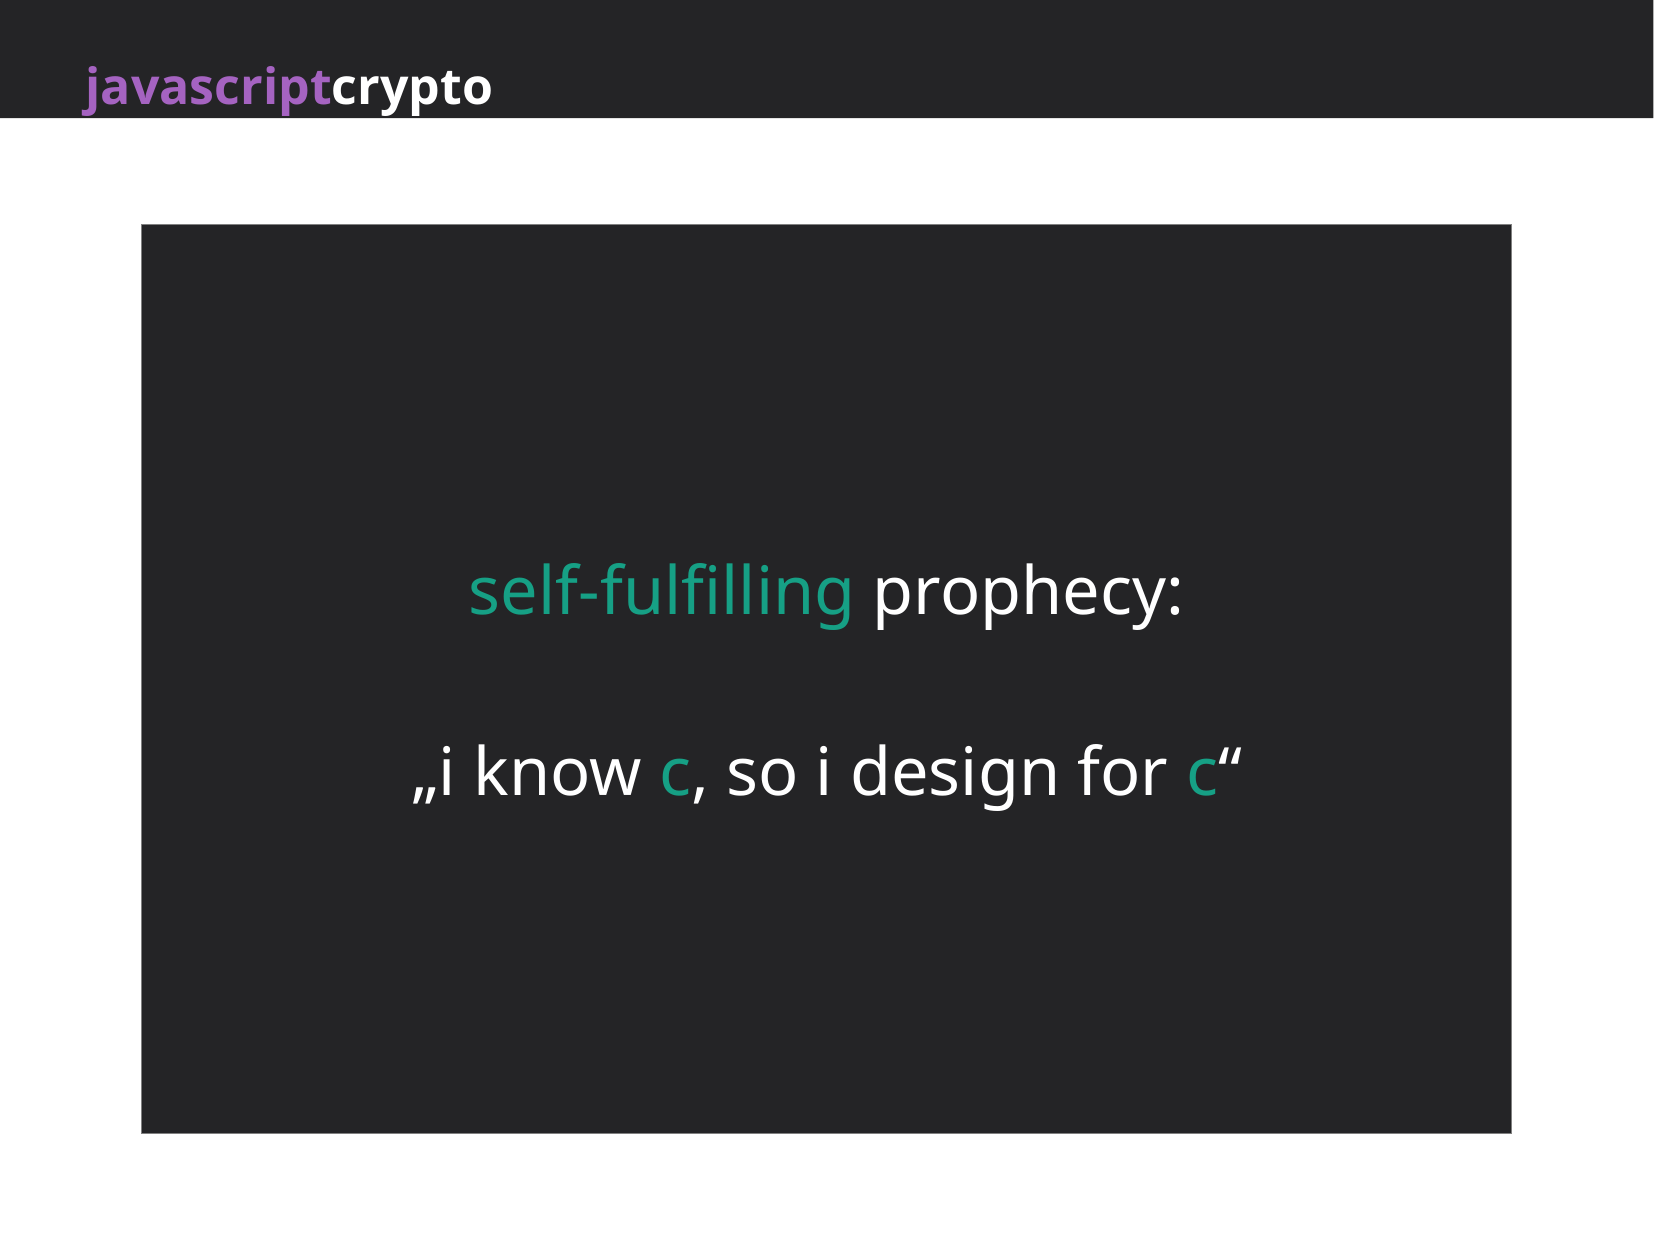

javascriptcrypto
self-fulfilling prophecy:
„i know c, so i design for c“